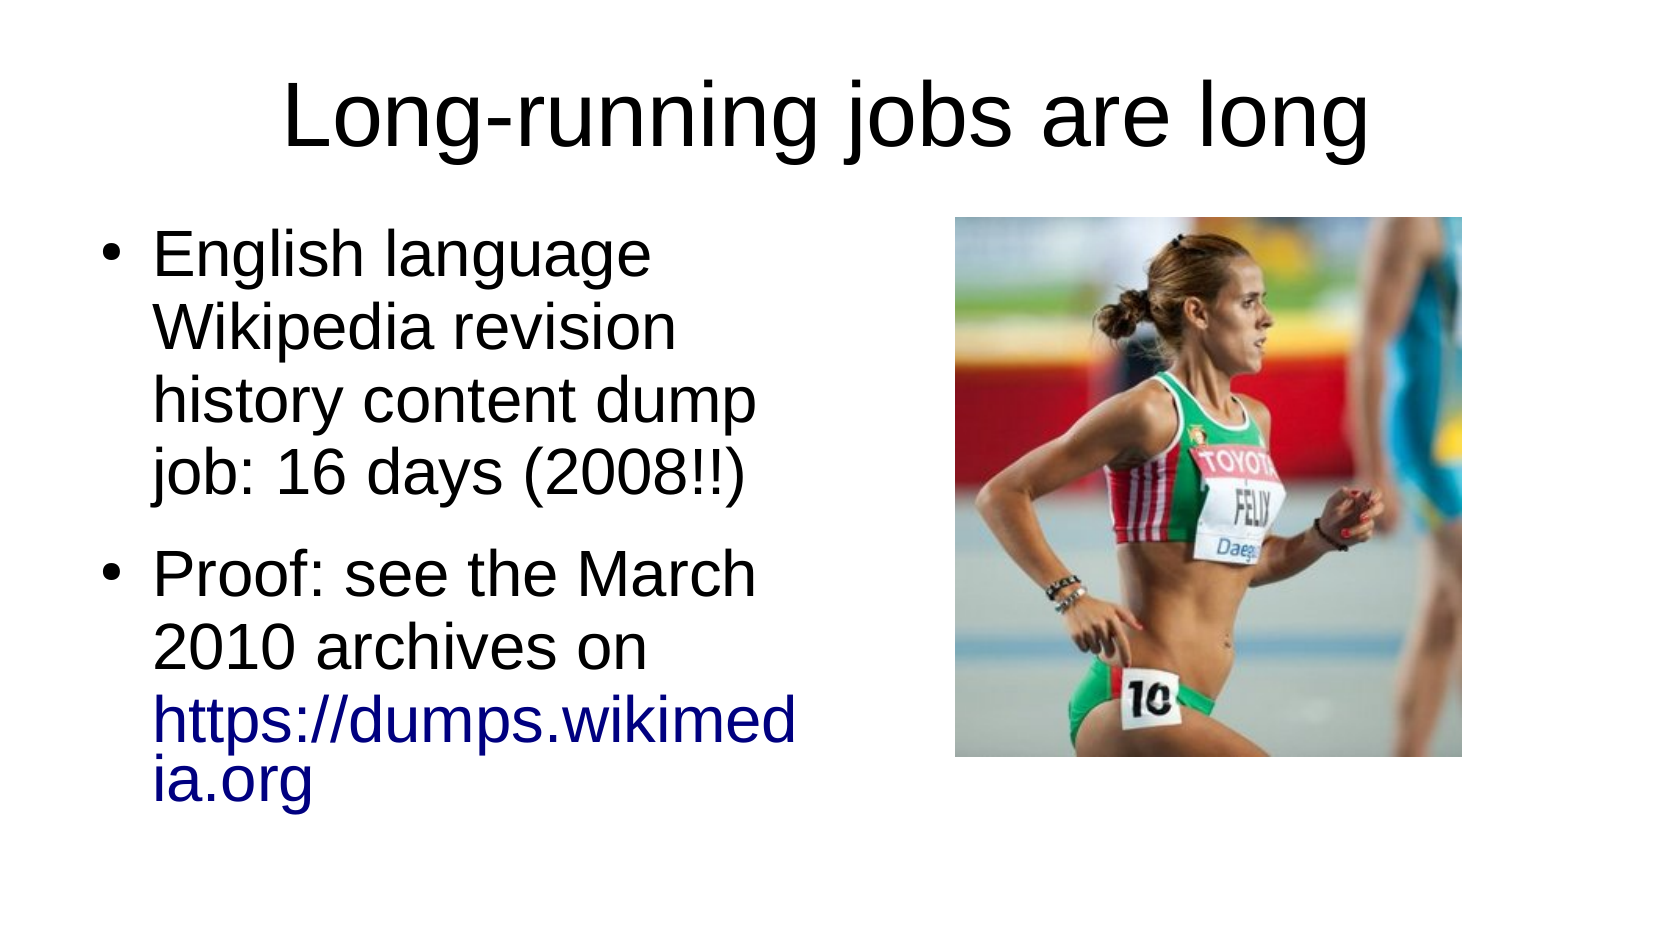

# Long-running jobs are long
English language Wikipedia revision history content dump job: 16 days (2008!!)
Proof: see the March 2010 archives on https://dumps.wikimedia.org